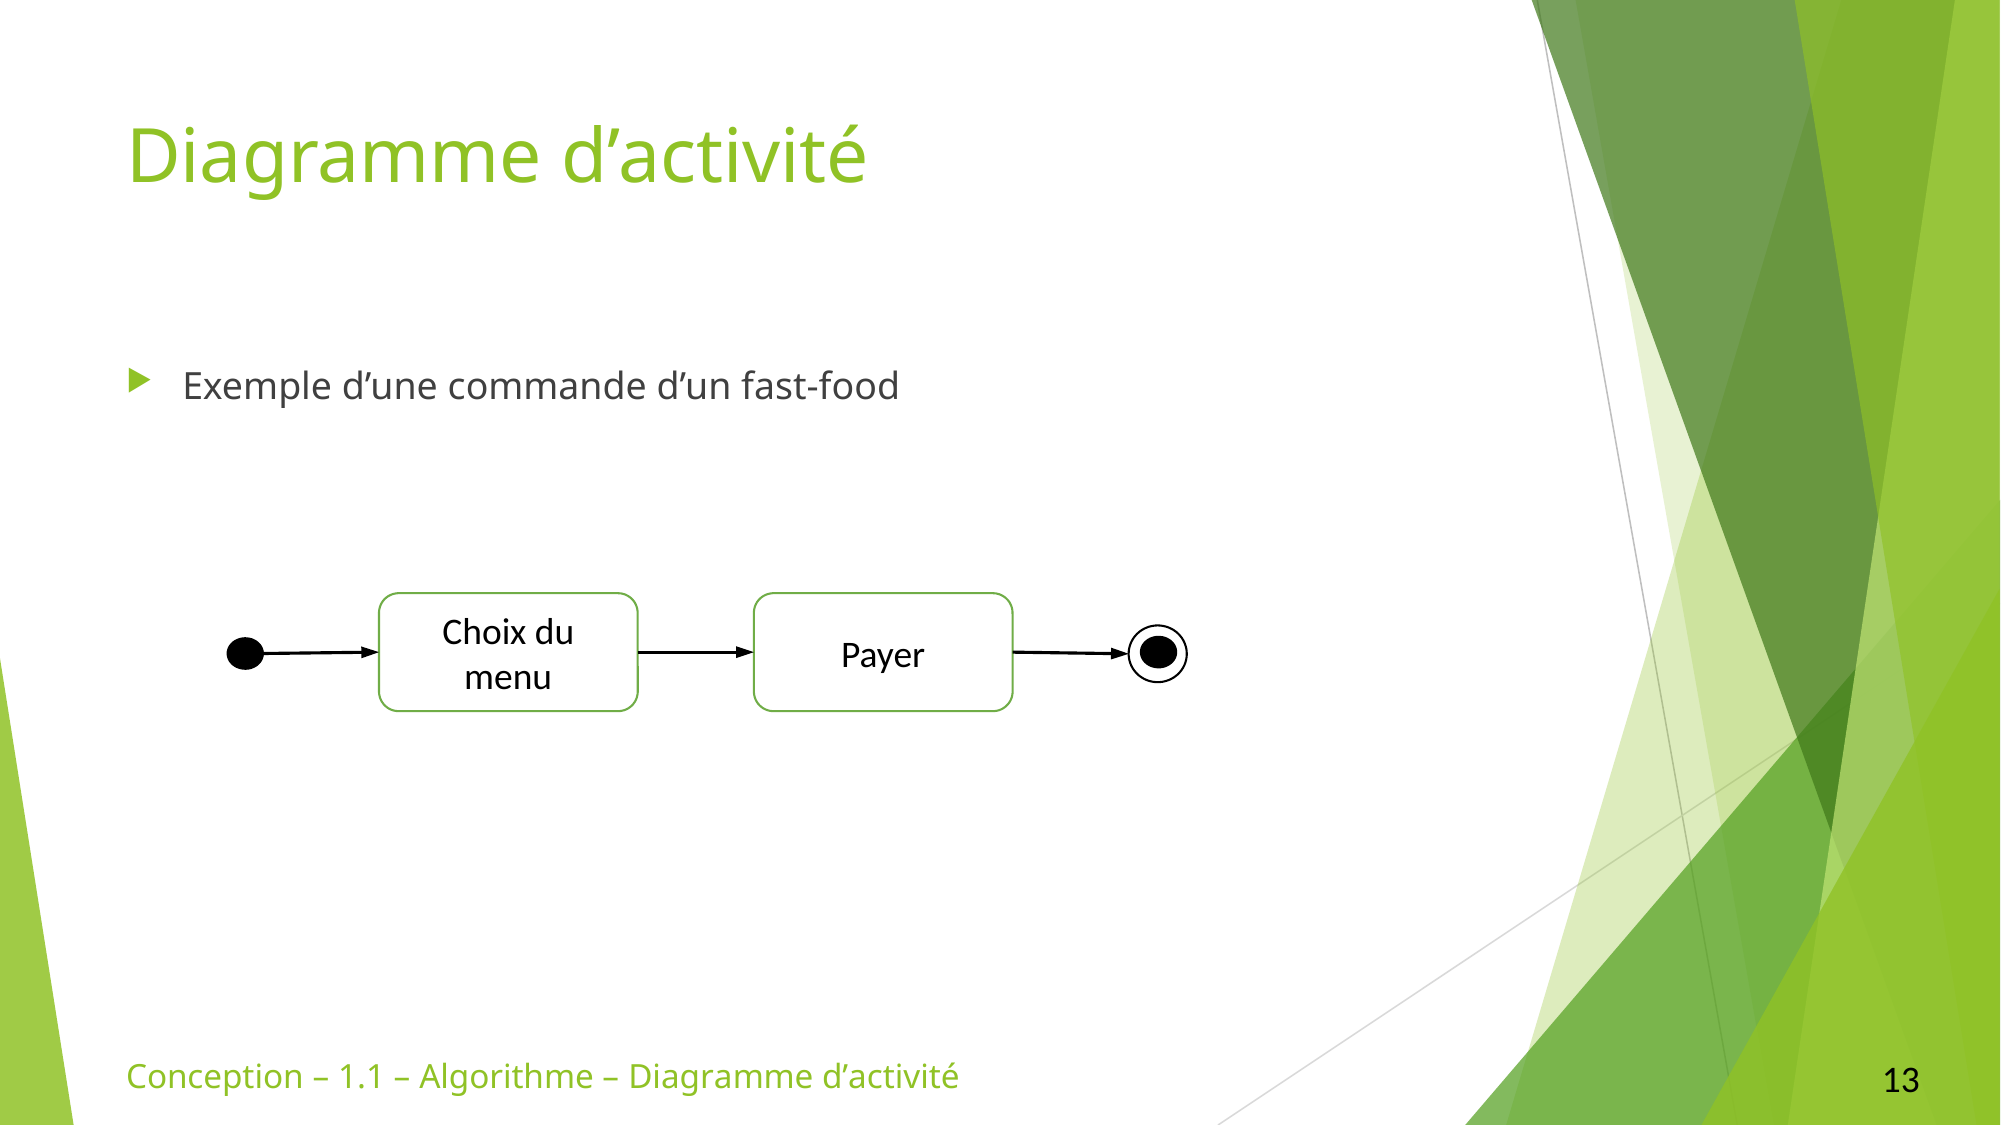

# Diagramme d’activité
Exemple d’une commande d’un fast-food
Choix du
menu
Payer
Conception – 1.1 – Algorithme – Diagramme d’activité